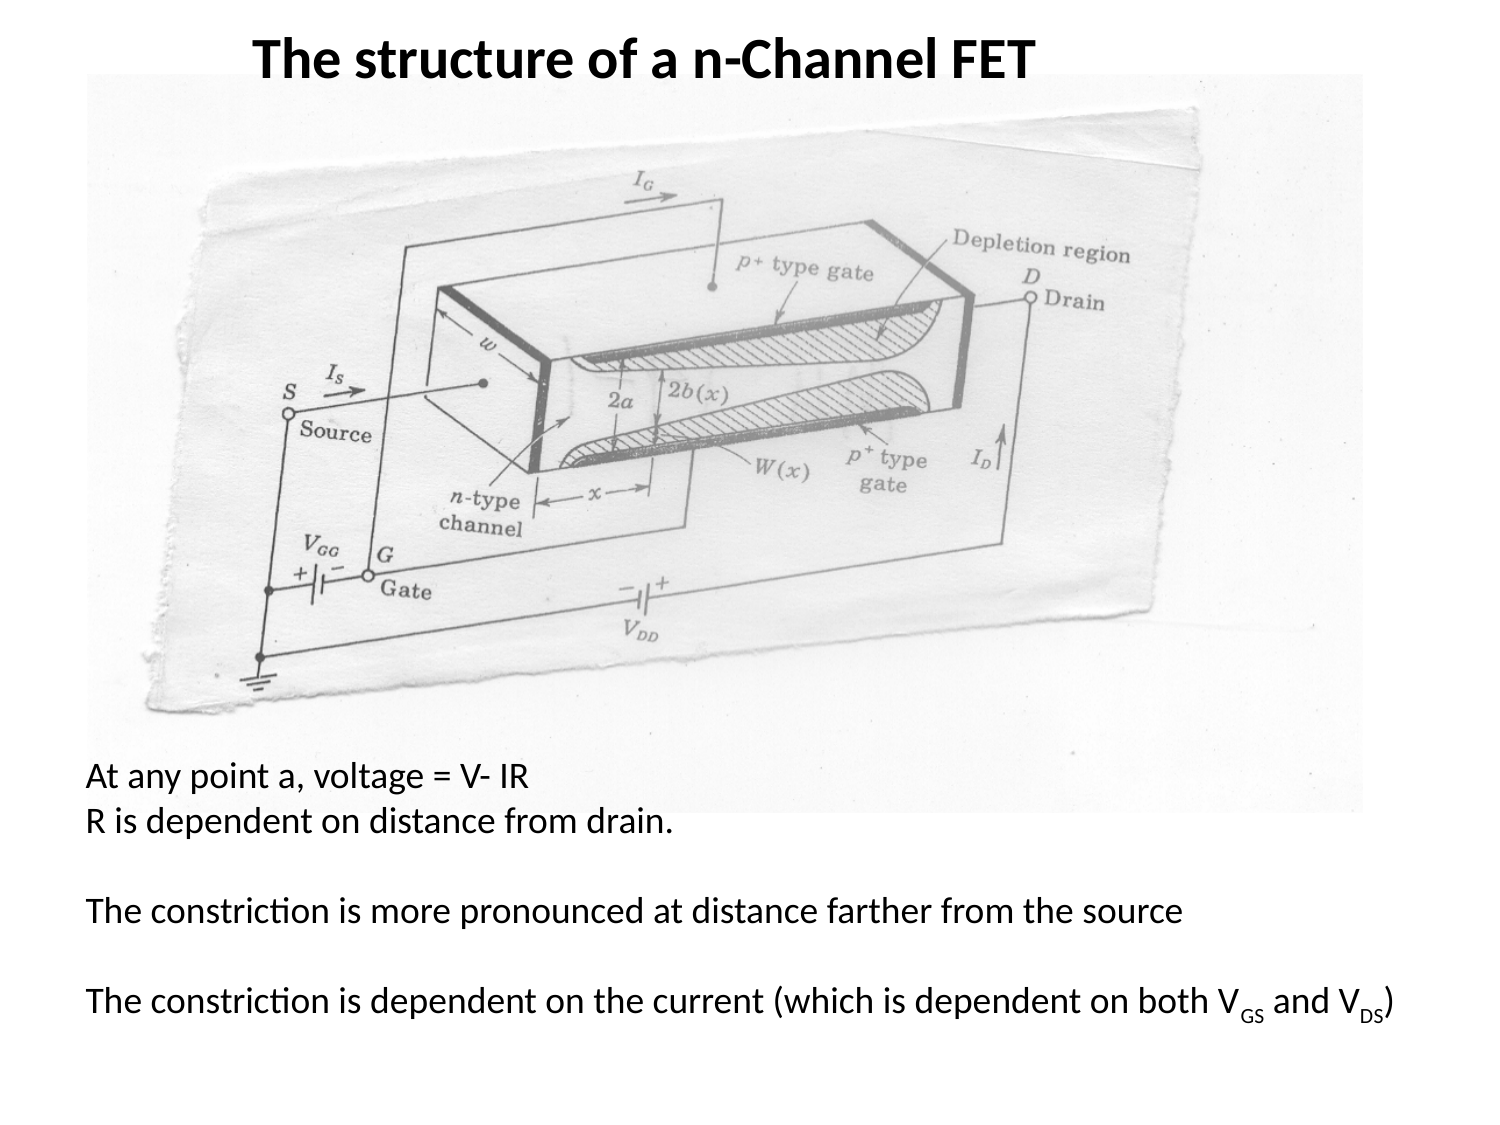

The structure of a n-Channel FET
At any point a, voltage = V- IR
R is dependent on distance from drain.
The constriction is more pronounced at distance farther from the source
The constriction is dependent on the current (which is dependent on both VGS and VDS)